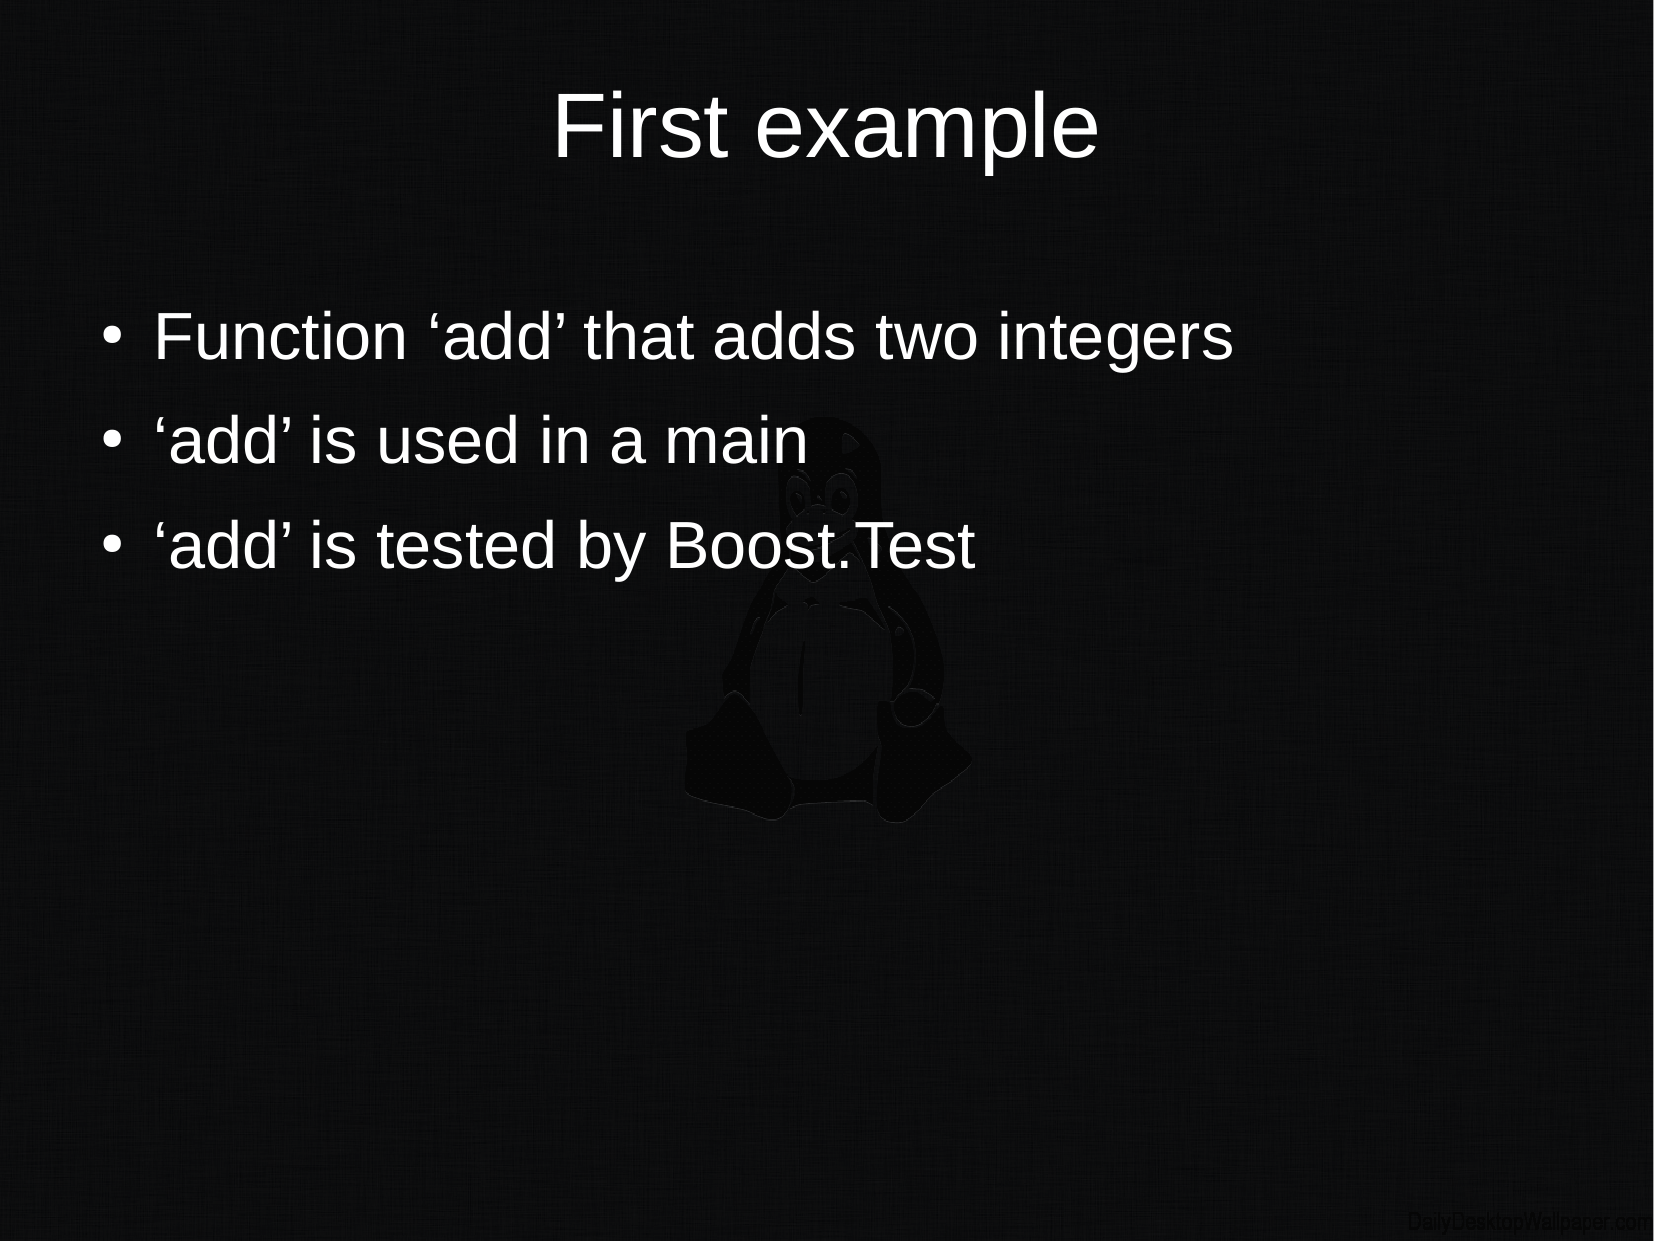

# First example
Function ‘add’ that adds two integers
‘add’ is used in a main
‘add’ is tested by Boost.Test